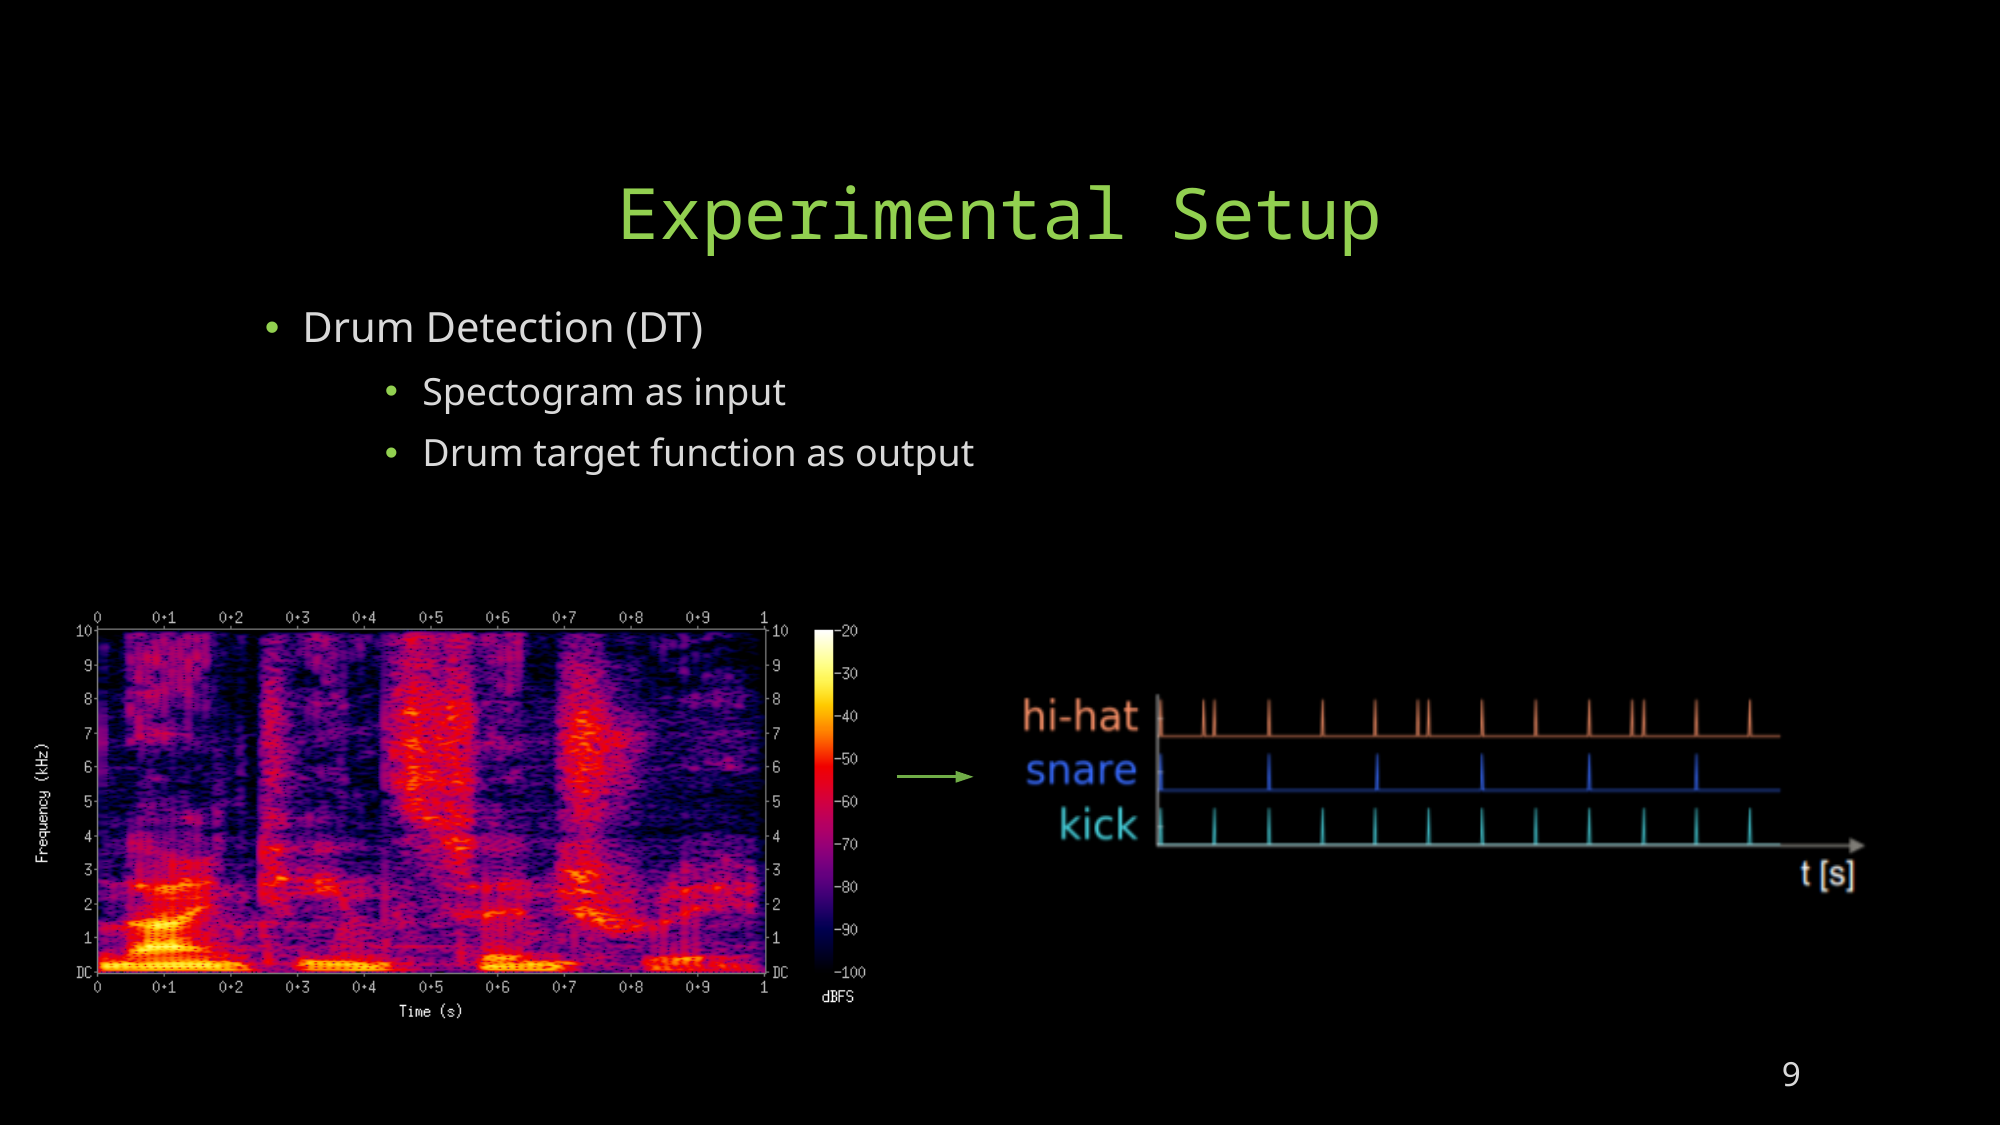

# Experimental Setup
Drum Detection (DT)
Spectogram as input
Drum target function as output